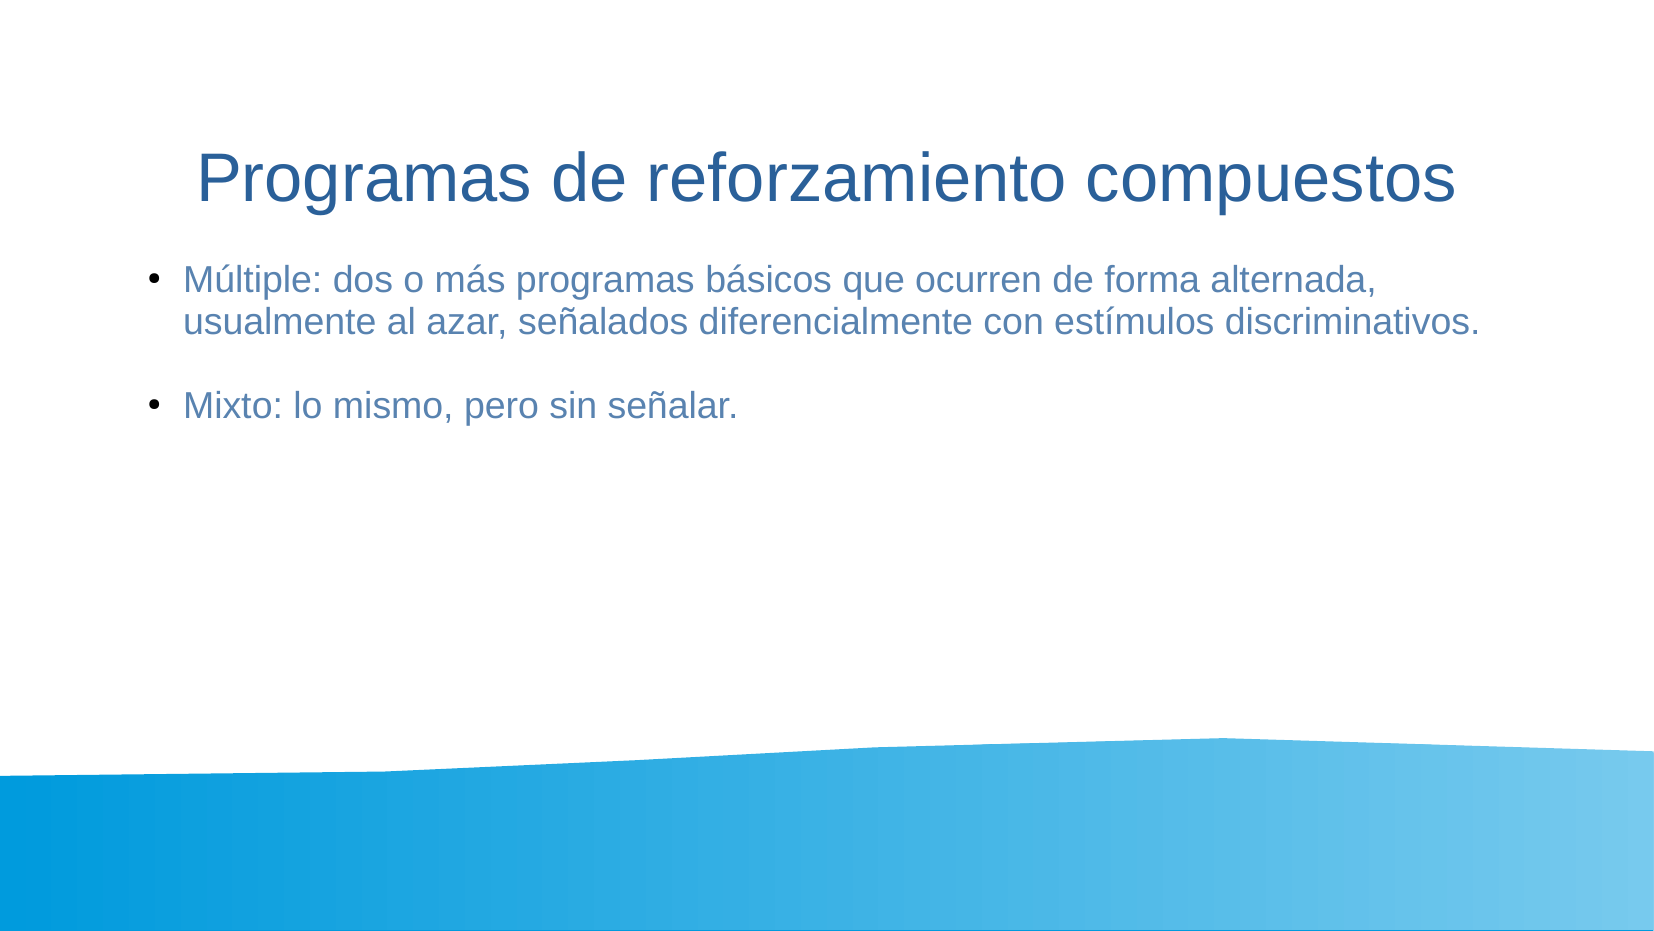

# Programas de reforzamiento compuestos
Múltiple: dos o más programas básicos que ocurren de forma alternada, usualmente al azar, señalados diferencialmente con estímulos discriminativos.
Mixto: lo mismo, pero sin señalar.